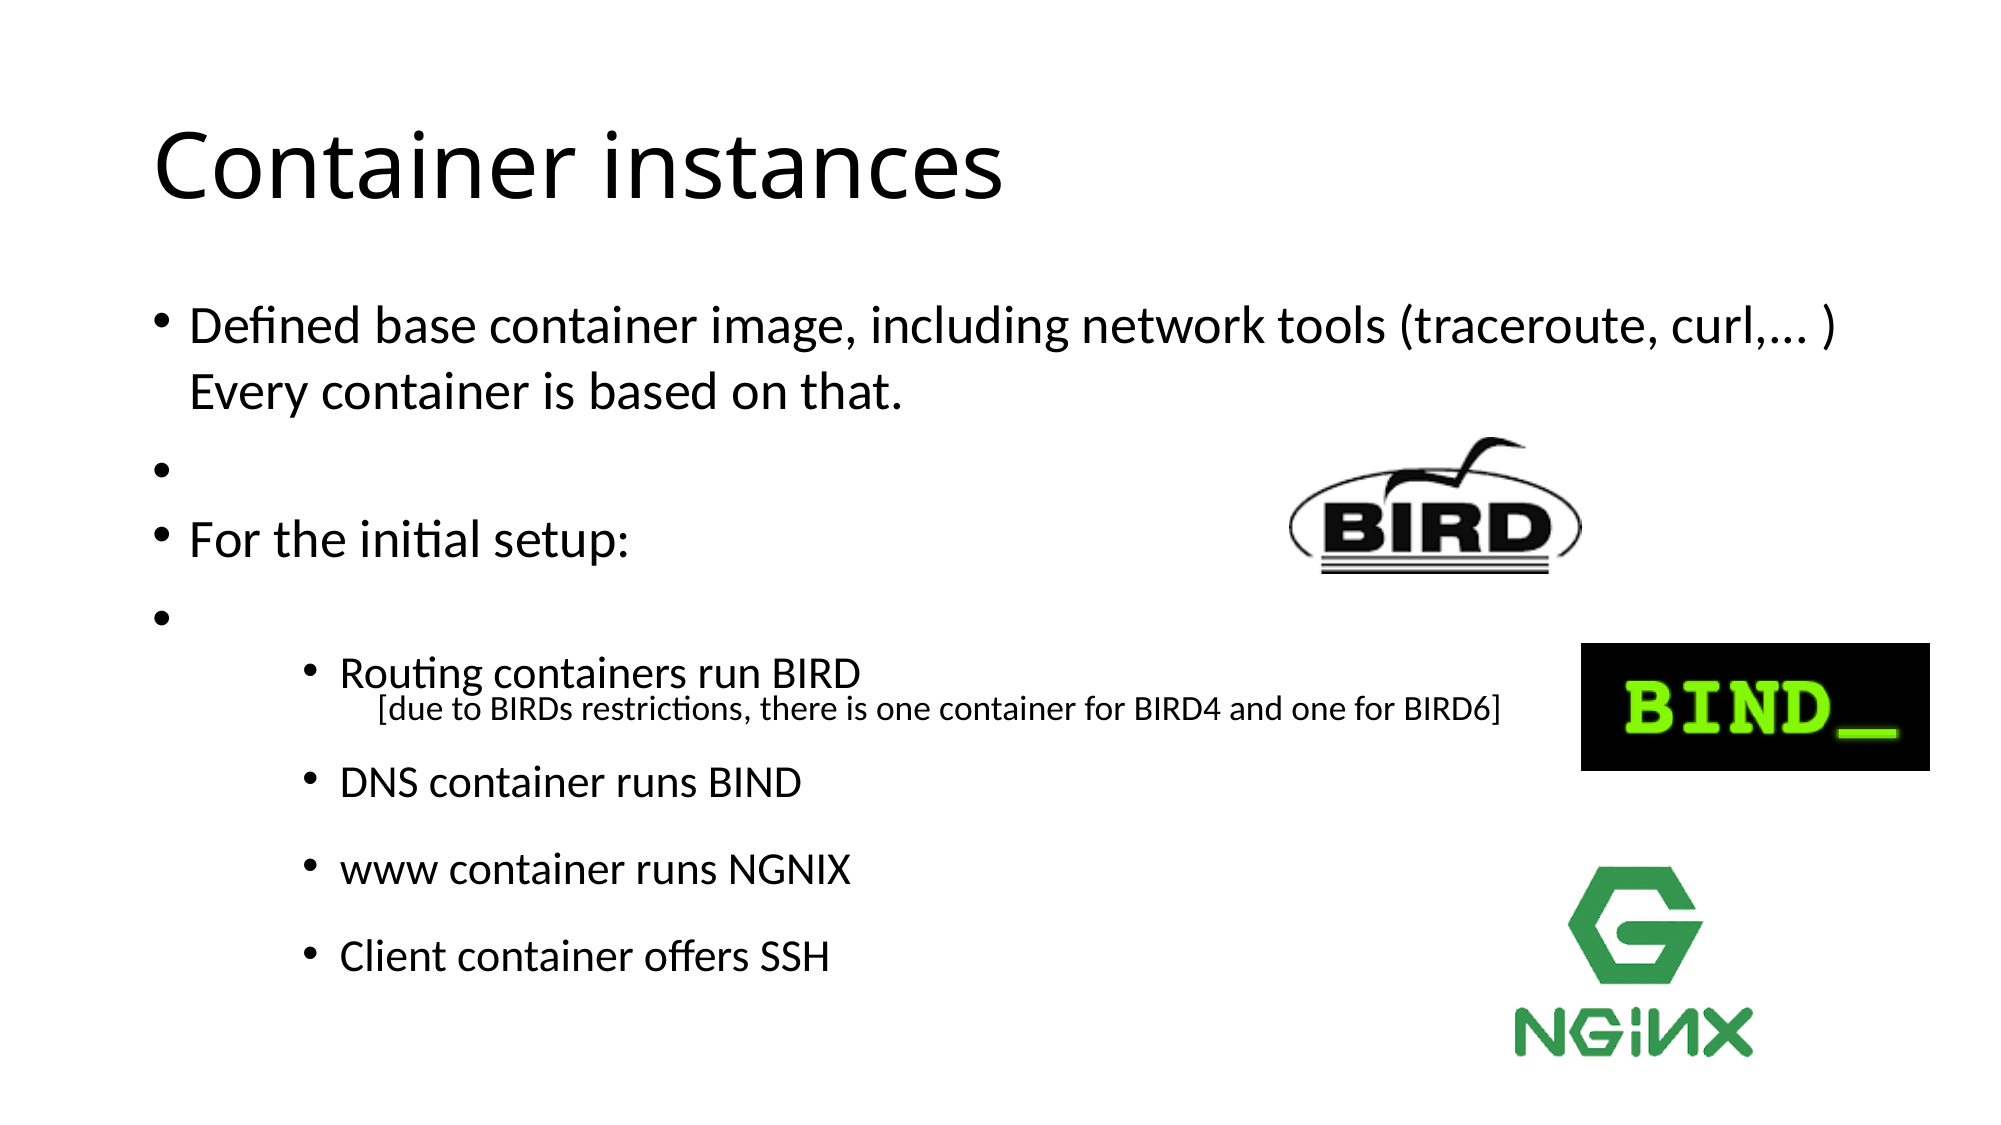

# Container instances
Defined base container image, including network tools (traceroute, curl,... )
 Every container is based on that.
For the initial setup:
Routing containers run BIRD
[due to BIRDs restrictions, there is one container for BIRD4 and one for BIRD6]
DNS container runs BIND
www container runs NGNIX
Client container offers SSH